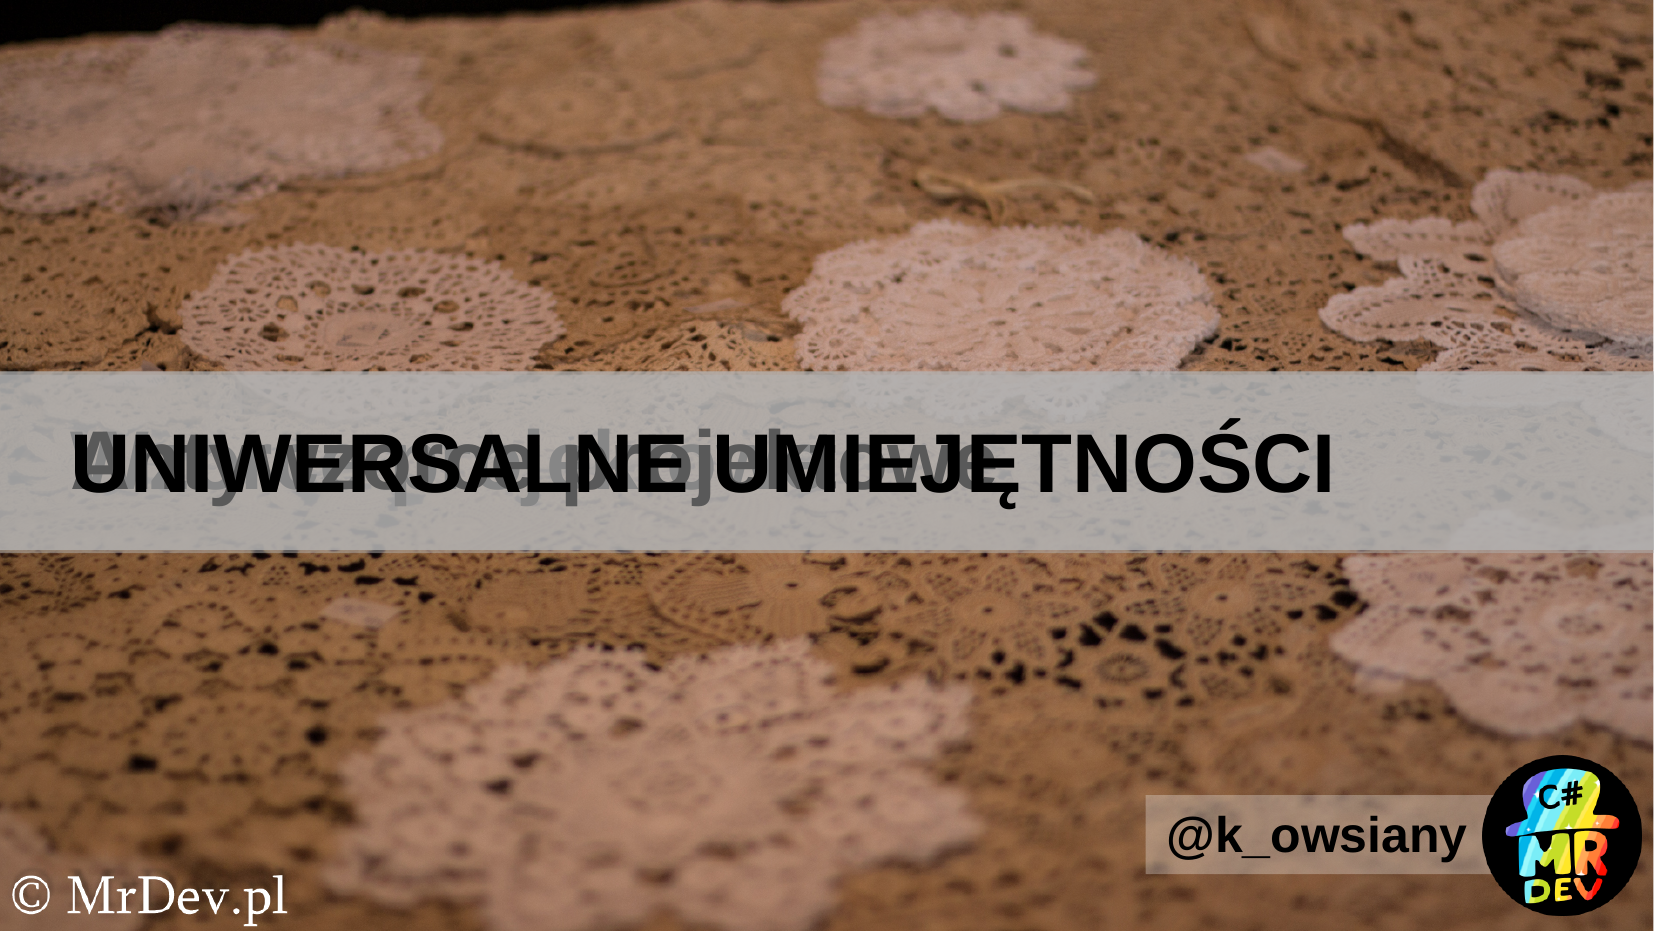

Wzorce projektowe
Antywzorce projektowe
UNIWERSALNE UMIEJĘTNOŚCI
@k_owsiany